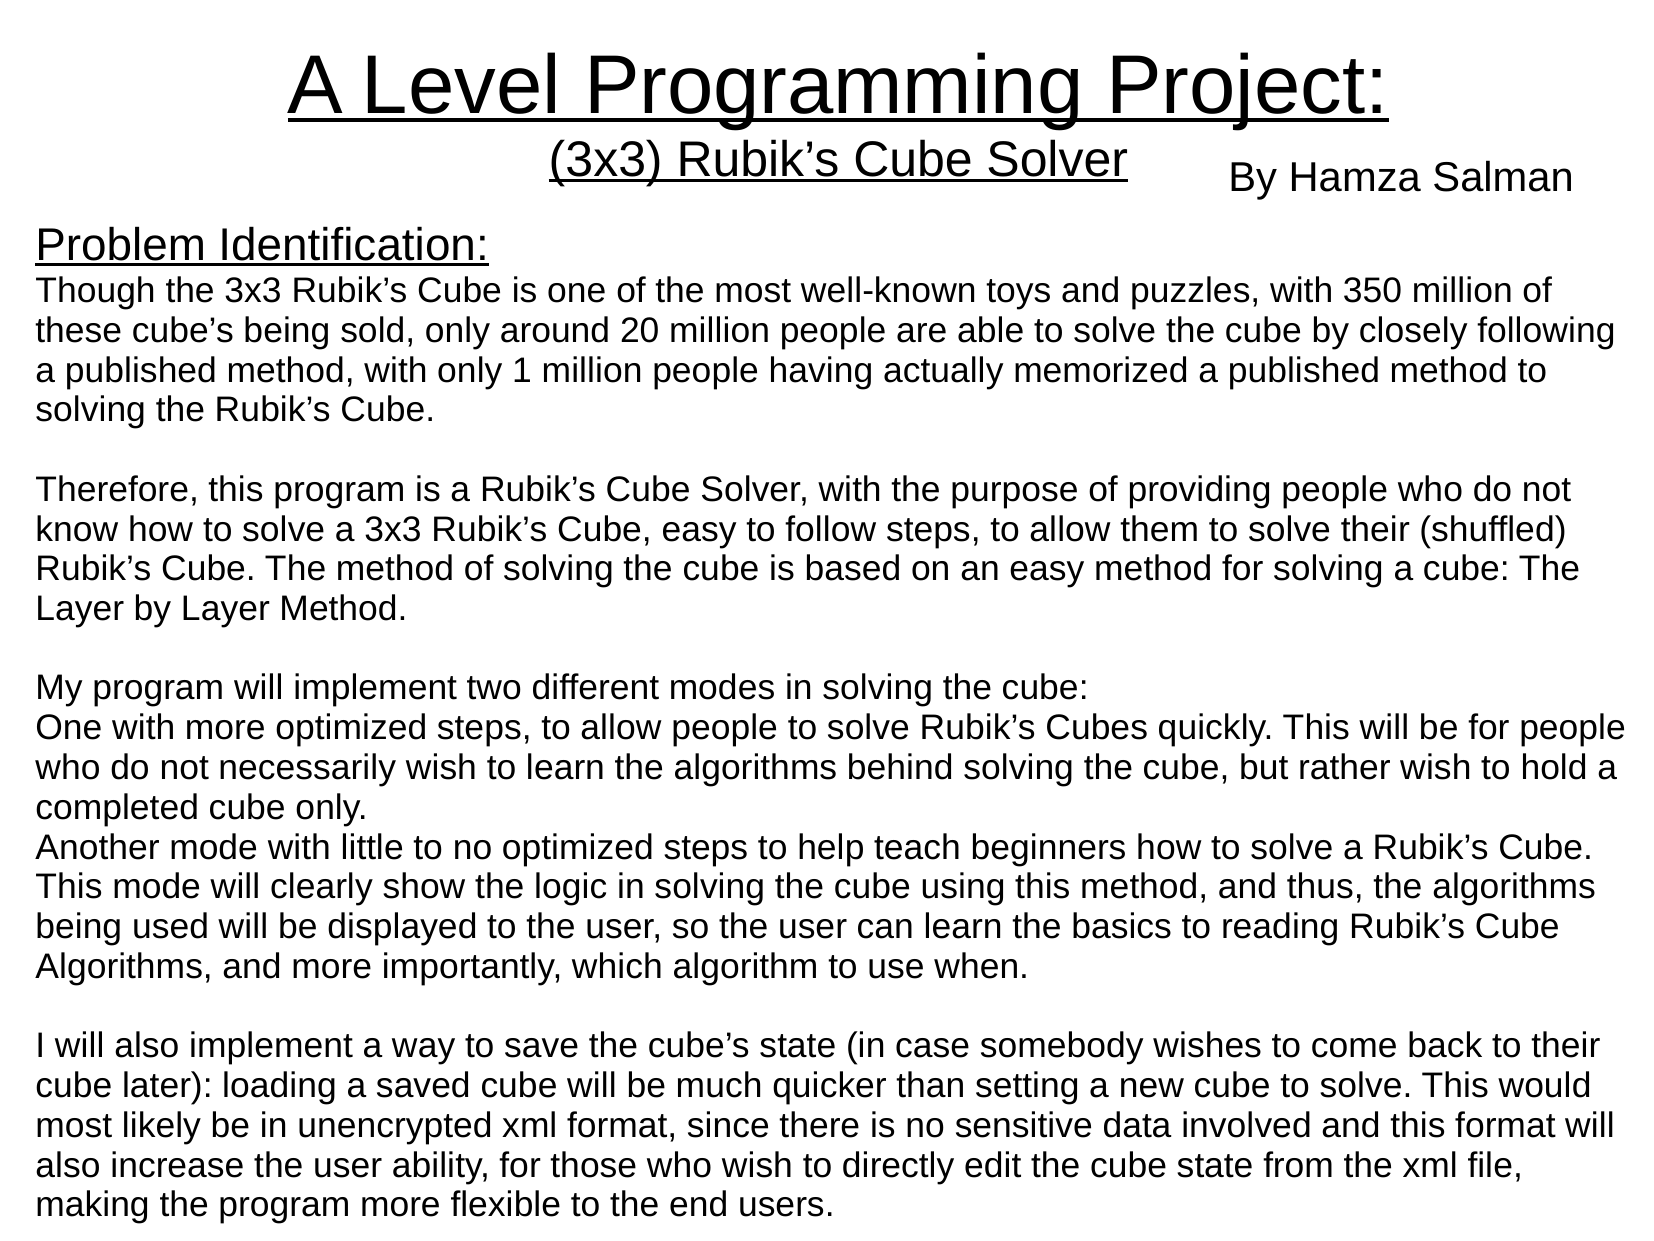

# A Level Programming Project: (3x3) Rubik’s Cube Solver
By Hamza Salman
Problem Identification:
Though the 3x3 Rubik’s Cube is one of the most well-known toys and puzzles, with 350 million of these cube’s being sold, only around 20 million people are able to solve the cube by closely following a published method, with only 1 million people having actually memorized a published method to solving the Rubik’s Cube.
Therefore, this program is a Rubik’s Cube Solver, with the purpose of providing people who do not know how to solve a 3x3 Rubik’s Cube, easy to follow steps, to allow them to solve their (shuffled) Rubik’s Cube. The method of solving the cube is based on an easy method for solving a cube: The Layer by Layer Method.
My program will implement two different modes in solving the cube:
One with more optimized steps, to allow people to solve Rubik’s Cubes quickly. This will be for people who do not necessarily wish to learn the algorithms behind solving the cube, but rather wish to hold a completed cube only.
Another mode with little to no optimized steps to help teach beginners how to solve a Rubik’s Cube. This mode will clearly show the logic in solving the cube using this method, and thus, the algorithms being used will be displayed to the user, so the user can learn the basics to reading Rubik’s Cube Algorithms, and more importantly, which algorithm to use when.
I will also implement a way to save the cube’s state (in case somebody wishes to come back to their cube later): loading a saved cube will be much quicker than setting a new cube to solve. This would most likely be in unencrypted xml format, since there is no sensitive data involved and this format will also increase the user ability, for those who wish to directly edit the cube state from the xml file, making the program more flexible to the end users.